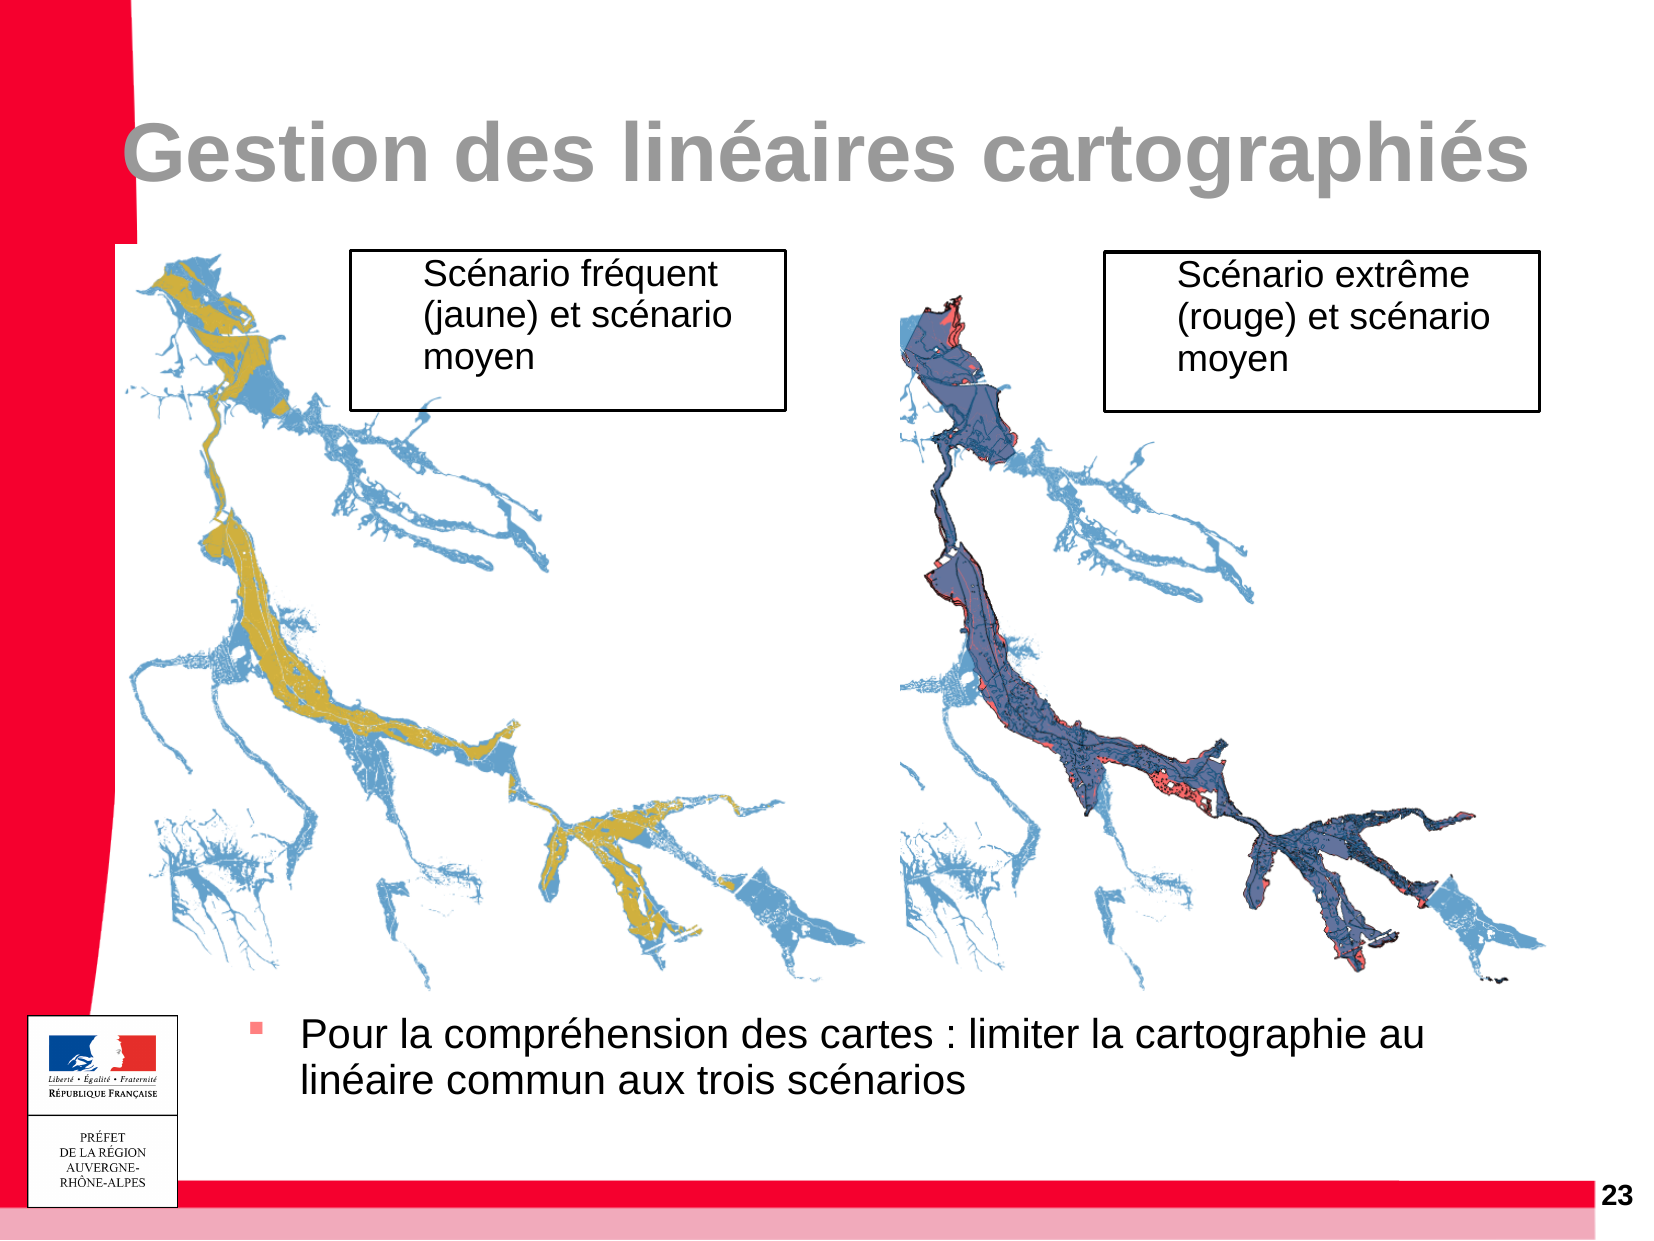

# Gestion des linéaires cartographiés
Scénario fréquent (jaune) et scénario moyen
Scénario extrême (rouge) et scénario moyen
Pour la compréhension des cartes : limiter la cartographie au linéaire commun aux trois scénarios
23